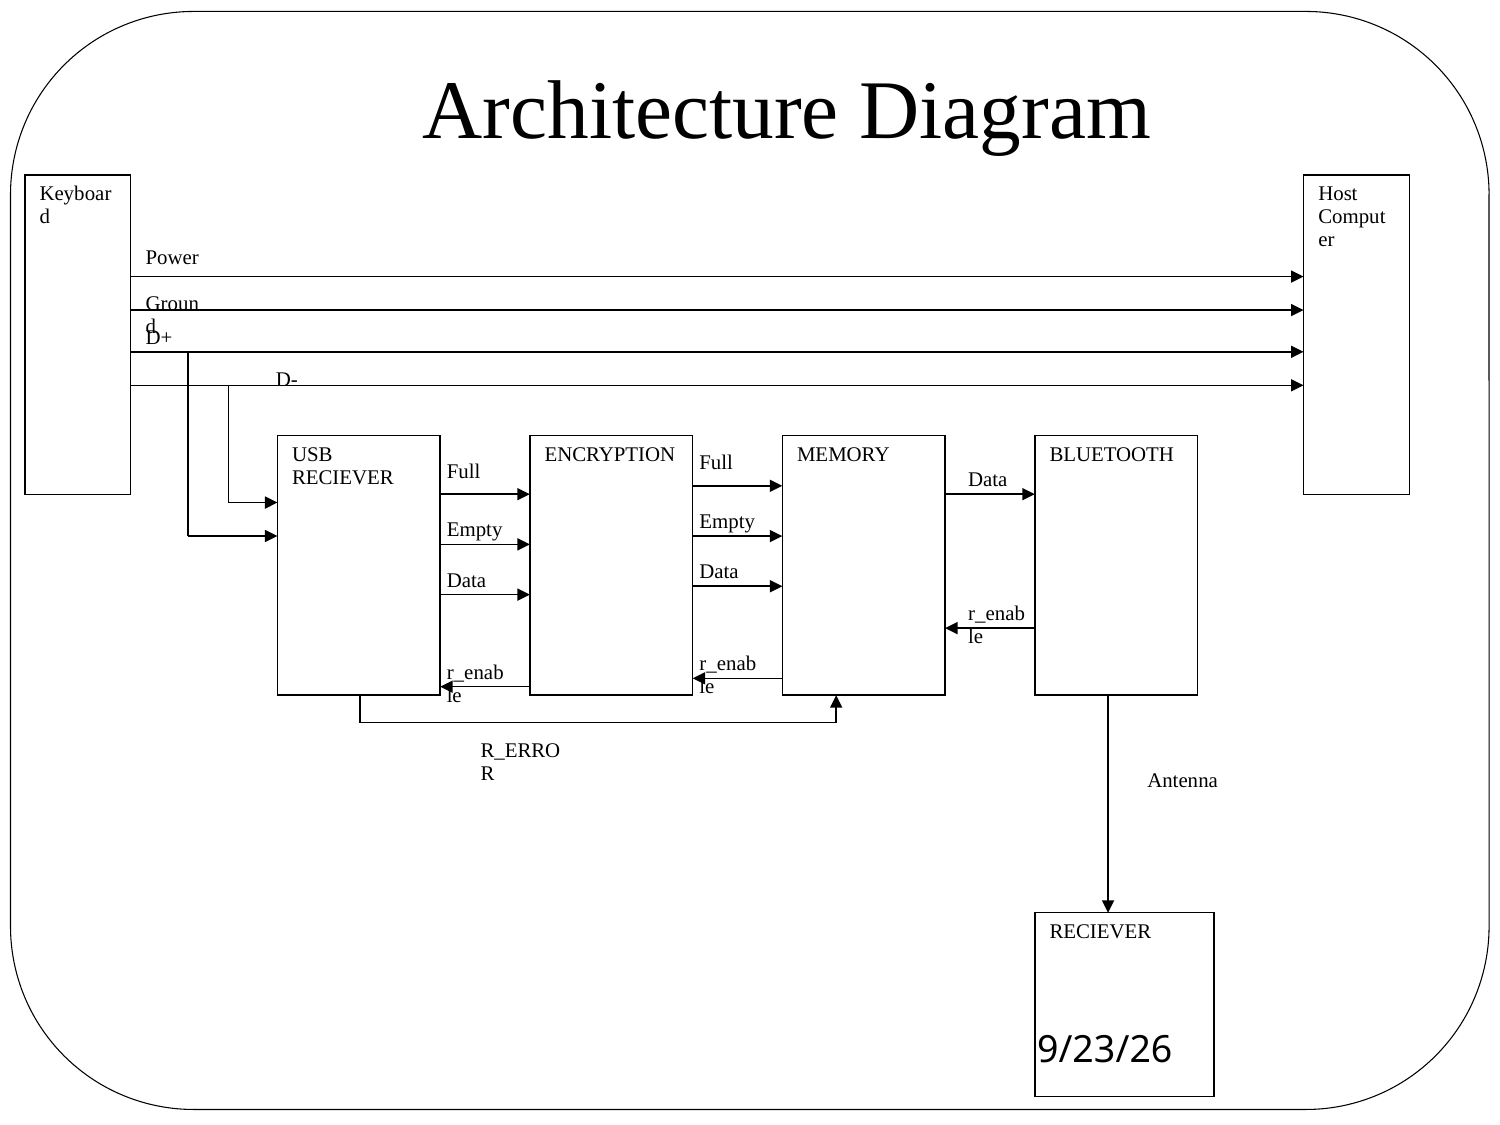

# Architecture Diagram
Keyboard
Host
Computer
Power
Ground
D+
D-
USB RECIEVER
ENCRYPTION
MEMORY
BLUETOOTH
Full
Full
Data
Empty
Empty
Data
Data
r_enable
r_enable
r_enable
Antenna
RECIEVER
R_ERROR